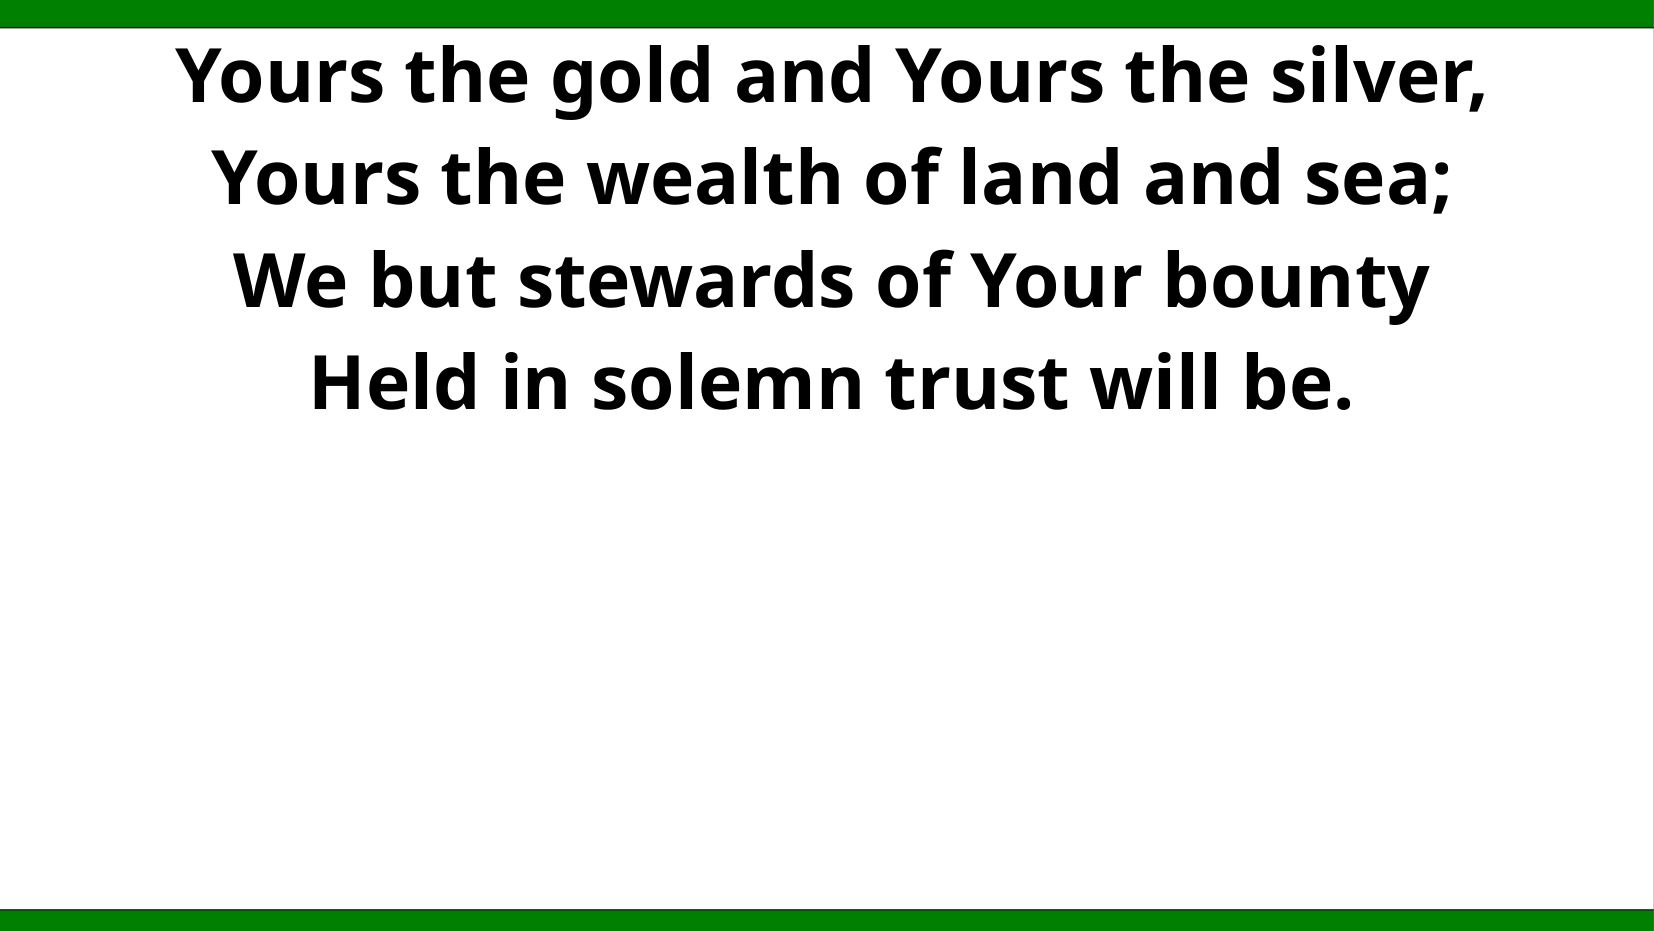

Yours the gold and Yours the silver,
Yours the wealth of land and sea;
We but stewards of Your bounty
Held in solemn trust will be.